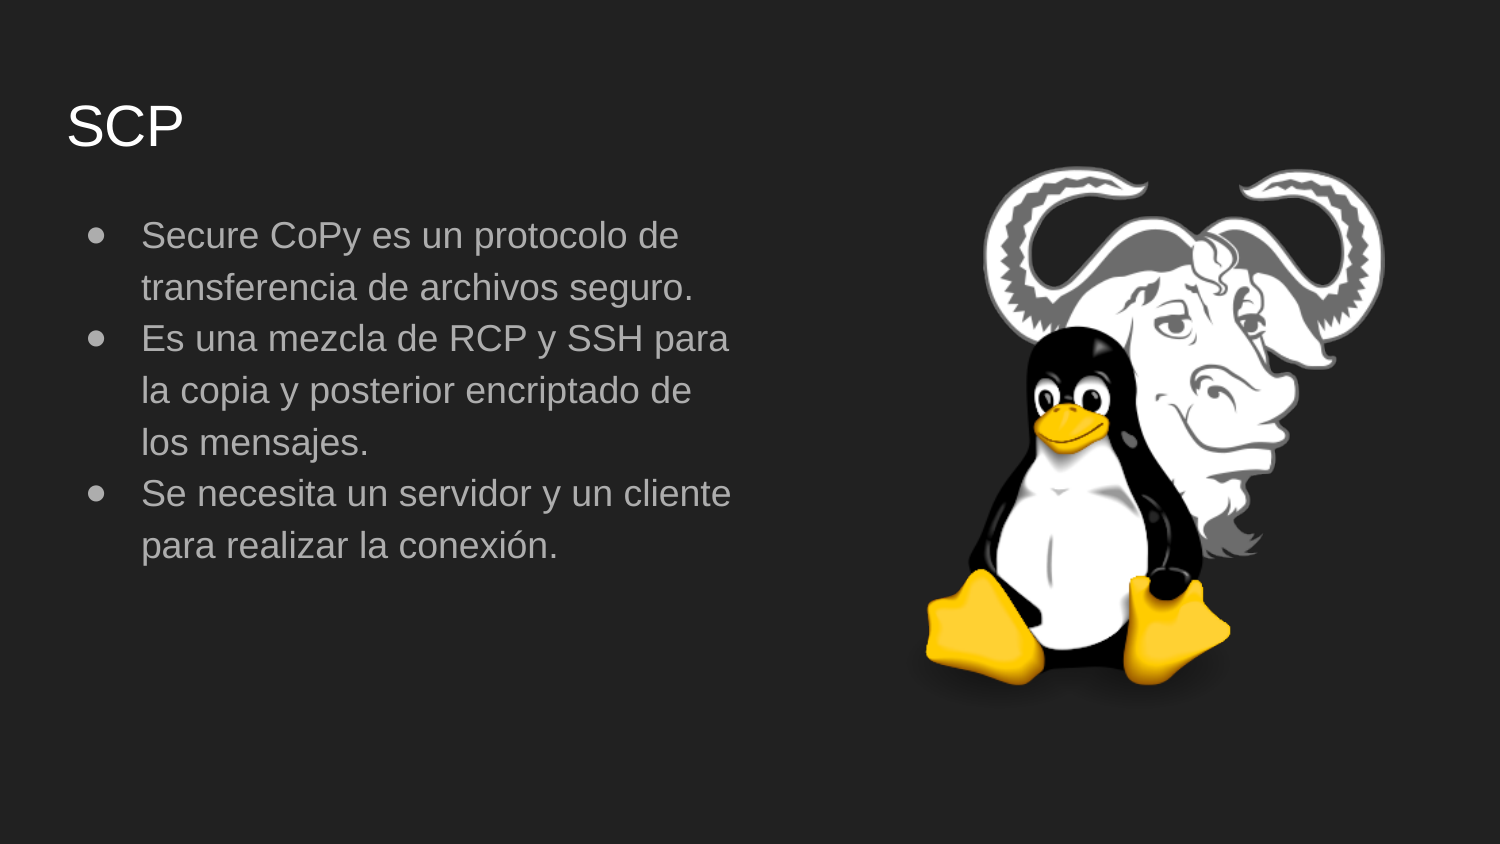

# SCP
Secure CoPy es un protocolo de transferencia de archivos seguro.
Es una mezcla de RCP y SSH para la copia y posterior encriptado de los mensajes.
Se necesita un servidor y un cliente para realizar la conexión.